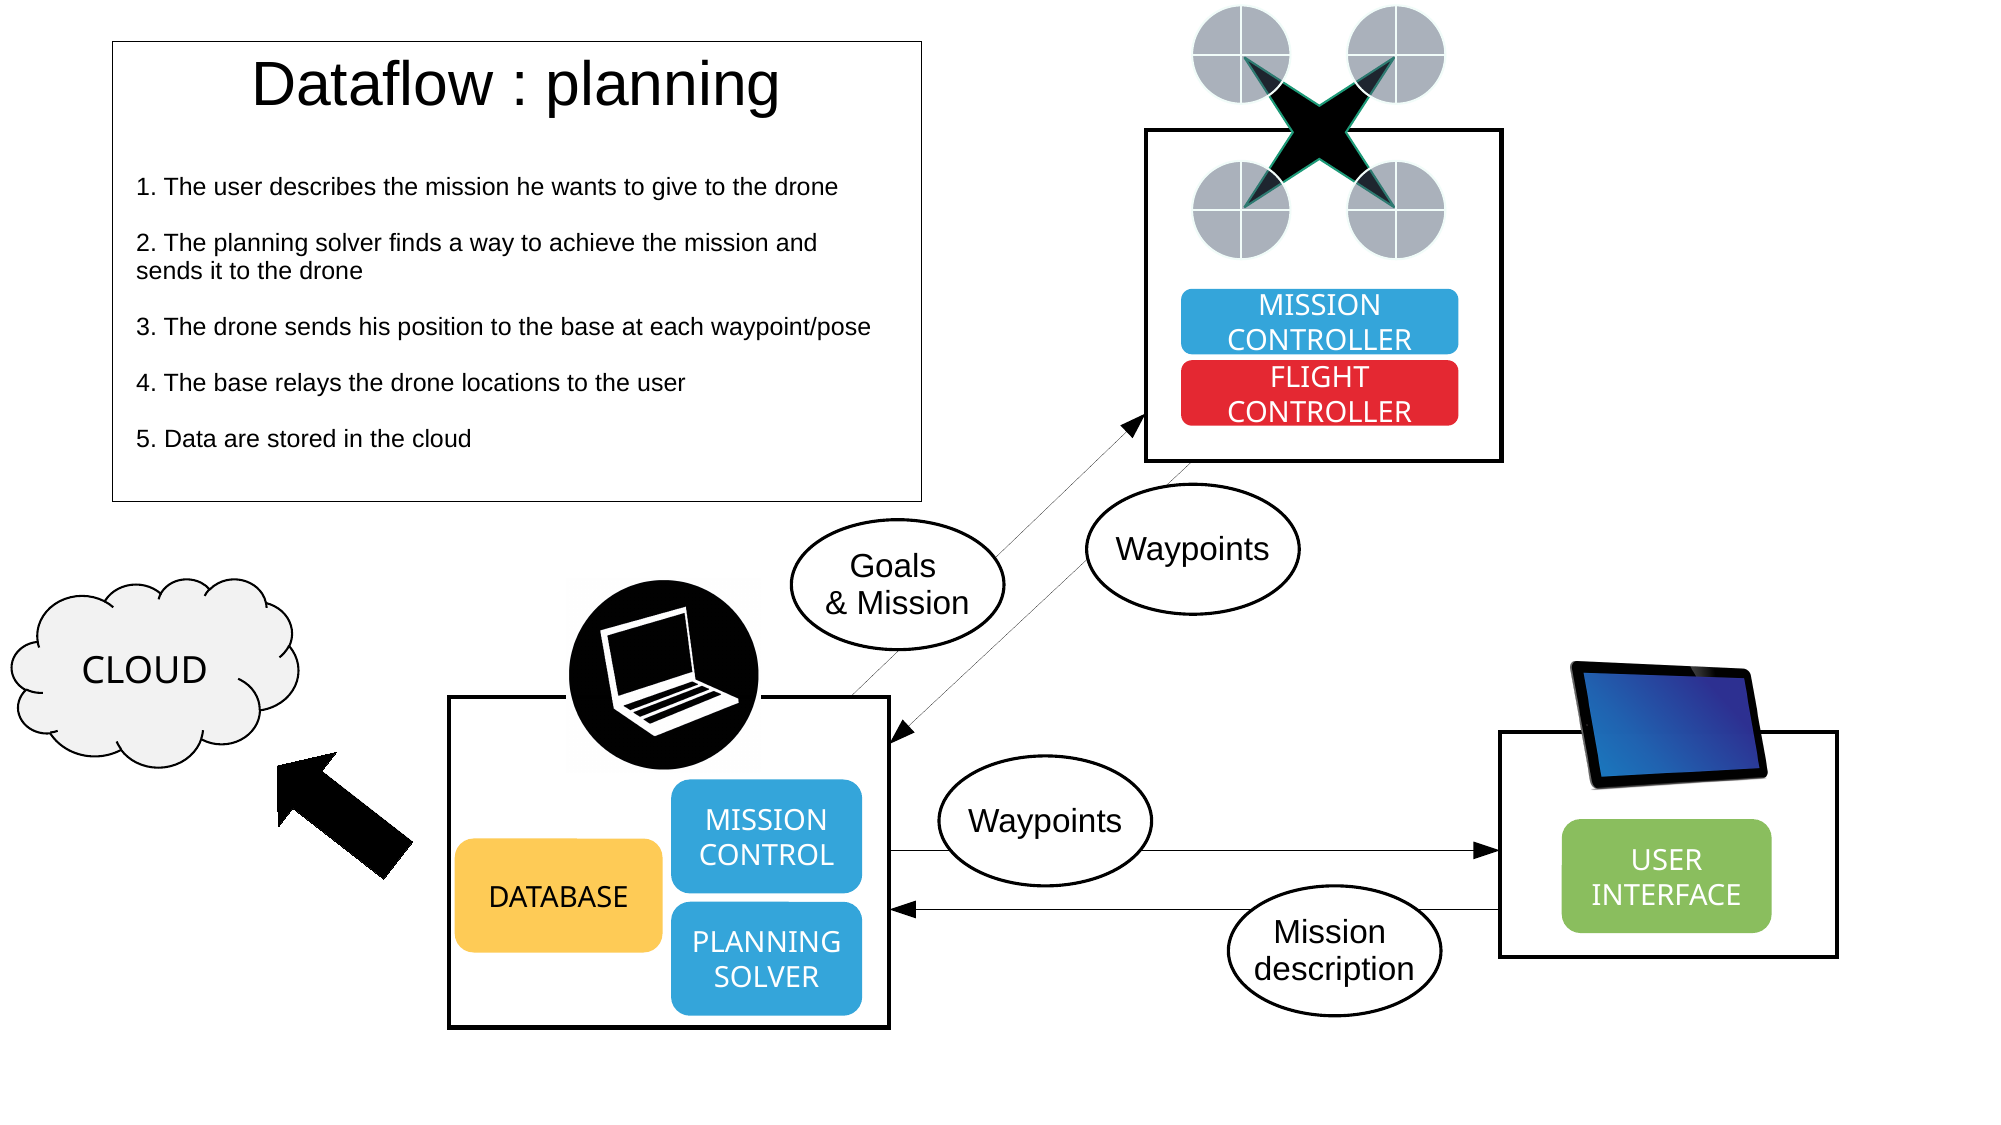

Dataflow : planning
1. The user describes the mission he wants to give to the drone
2. The planning solver finds a way to achieve the mission and sends it to the drone
3. The drone sends his position to the base at each waypoint/pose
4. The base relays the drone locations to the user
5. Data are stored in the cloud
MISSION CONTROLLER
FLIGHT CONTROLLER
Waypoints
Goals
& Mission
CLOUD
Waypoints
MISSION CONTROL
USER INTERFACE
DATABASE
Mission
description
PLANNING SOLVER